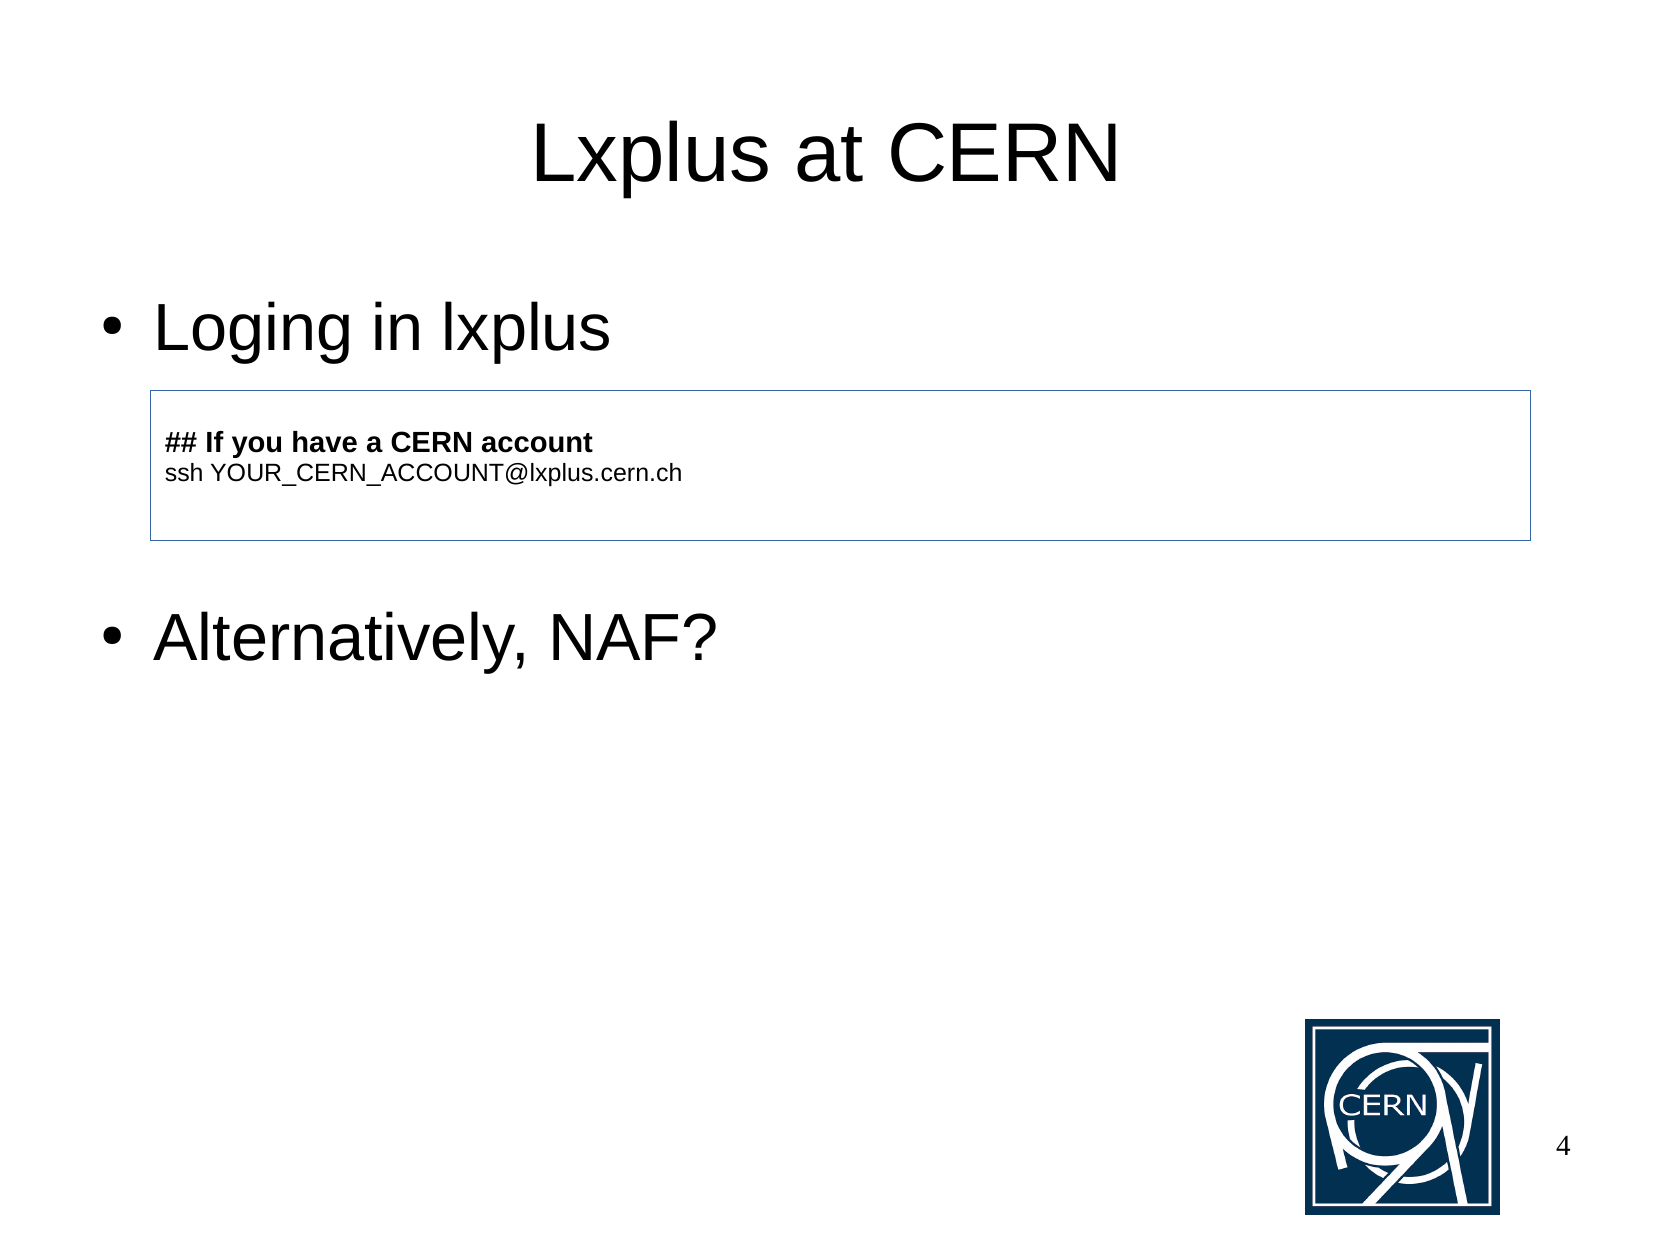

# Lxplus at CERN
Loging in lxplus
## If you have a CERN account
ssh YOUR_CERN_ACCOUNT@lxplus.cern.ch
Alternatively, NAF?
4